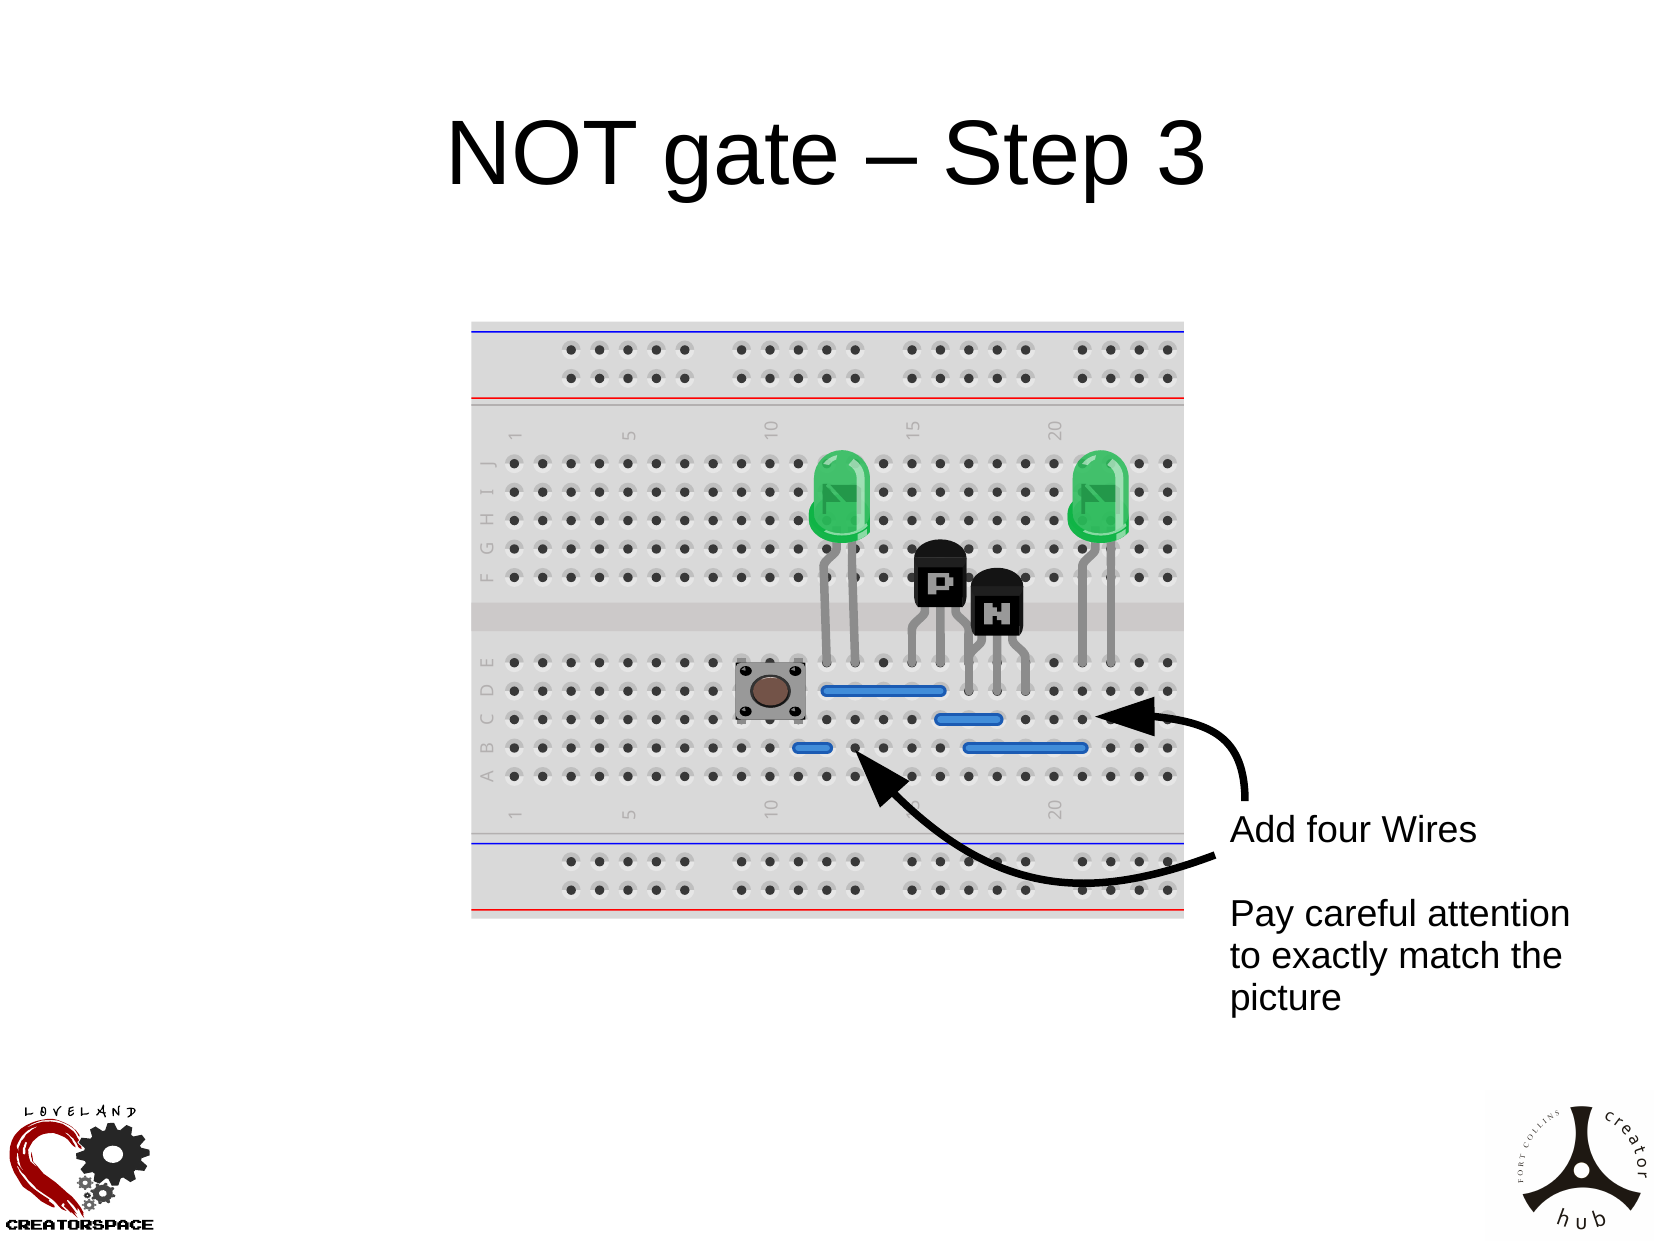

# NOT gate – Step 3
Add four Wires
Pay careful attention to exactly match the picture